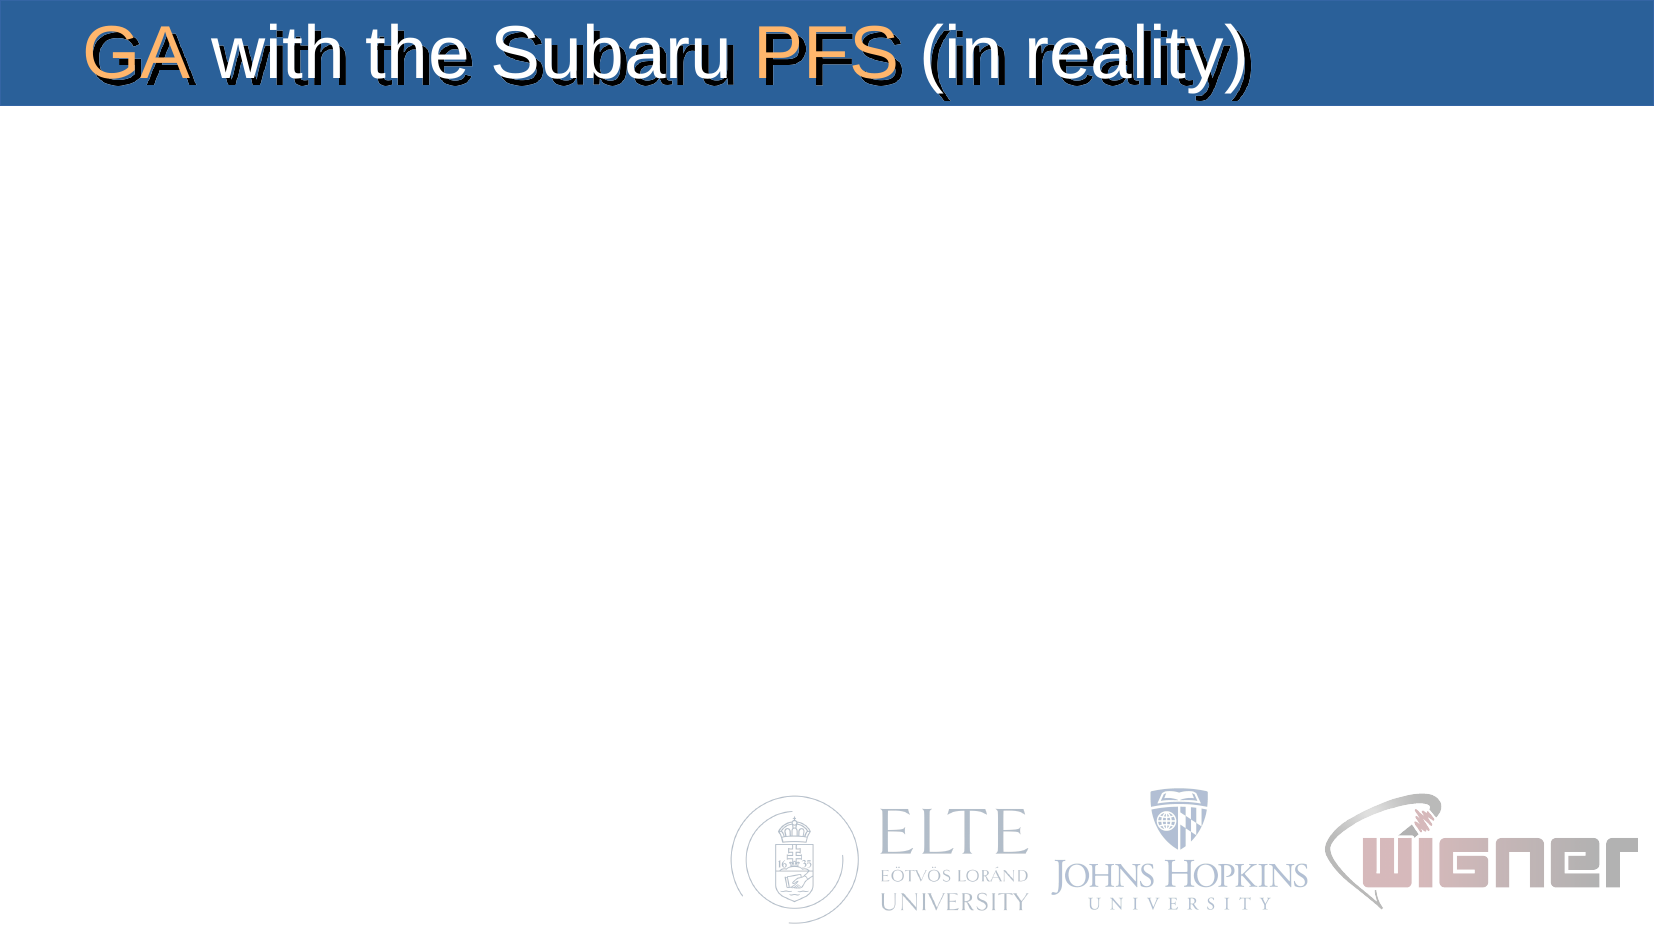

# GA with the Subaru PFS (in reality)